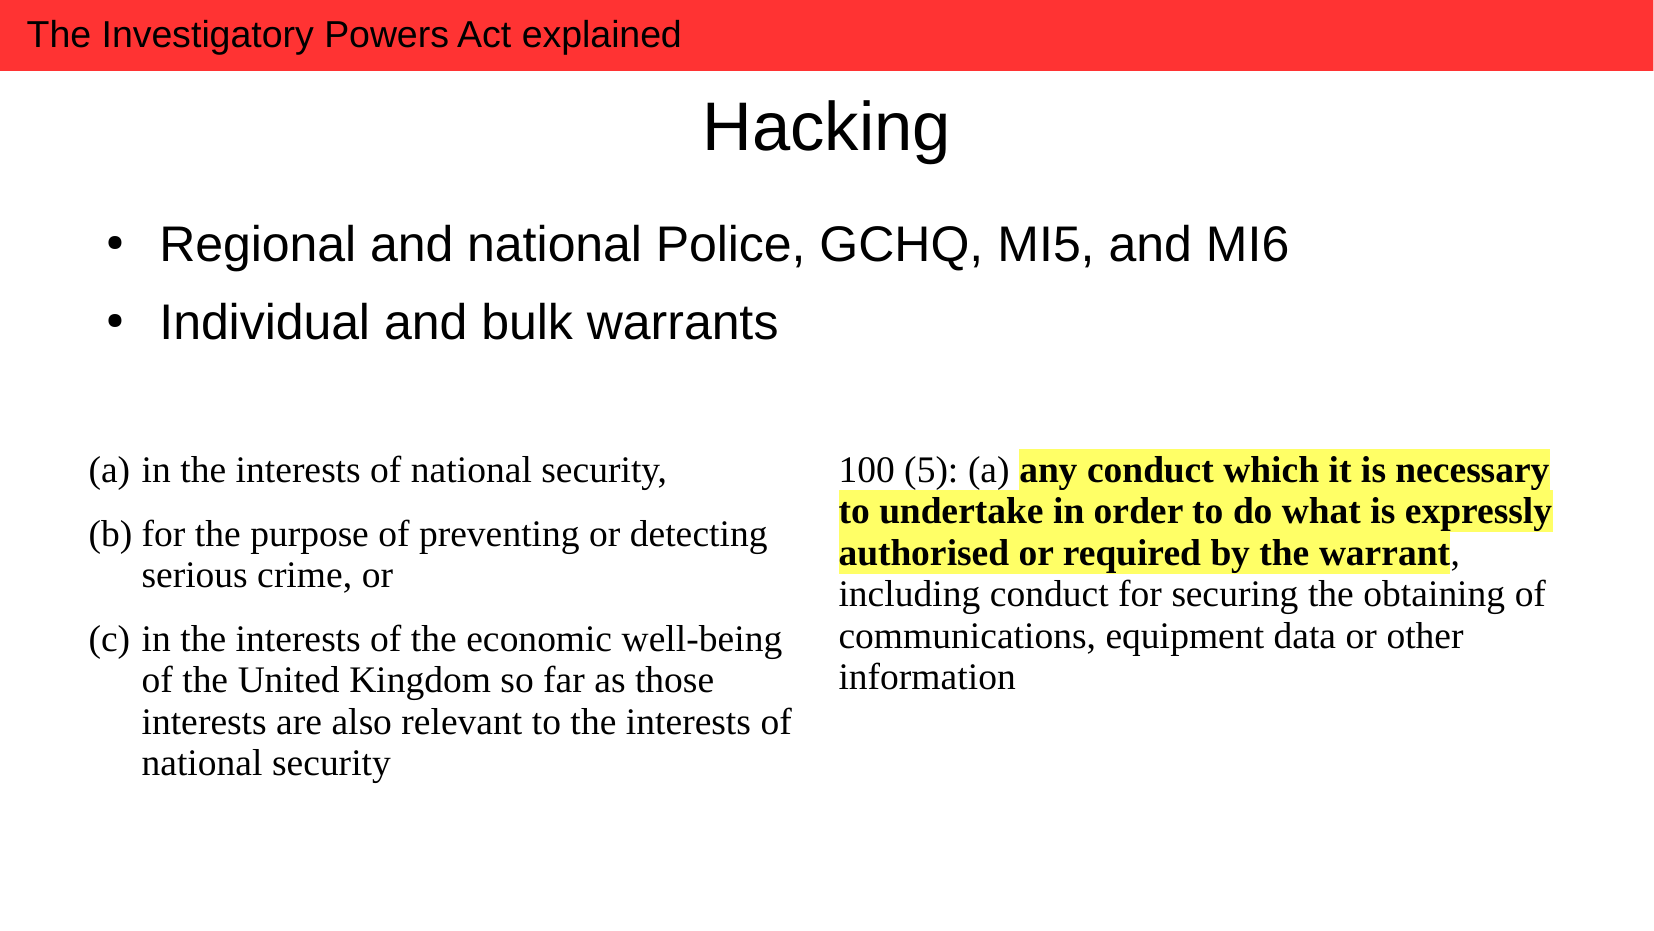

The Investigatory Powers Act explained
# Hacking
Regional and national Police, GCHQ, MI5, and MI6
Individual and bulk warrants
in the interests of national security,
for the purpose of preventing or detecting serious crime, or
in the interests of the economic well-being of the United Kingdom so far as those interests are also relevant to the interests of national security
100 (5): (a) any conduct which it is necessary to undertake in order to do what is expressly authorised or required by the warrant, including conduct for securing the obtaining of communications, equipment data or other information